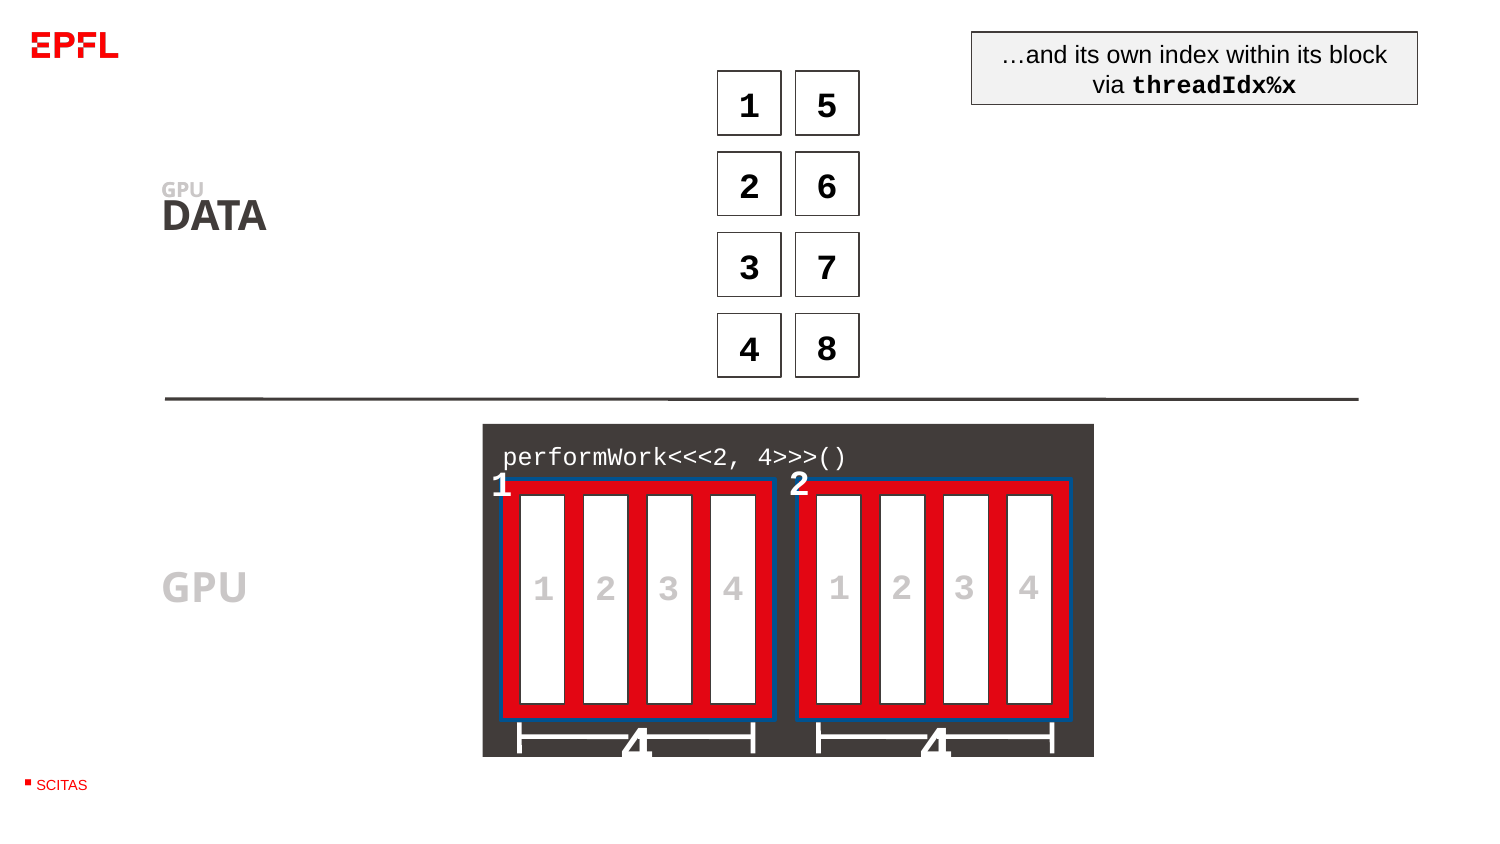

…and its own index within its block via threadIdx%x
5
6
7
8
1
2
3
4
GPU
GP
DATA
performWork<<<2, 4>>>()
2
1
1
2
3
4
1
2
3
4
GPU
4
4